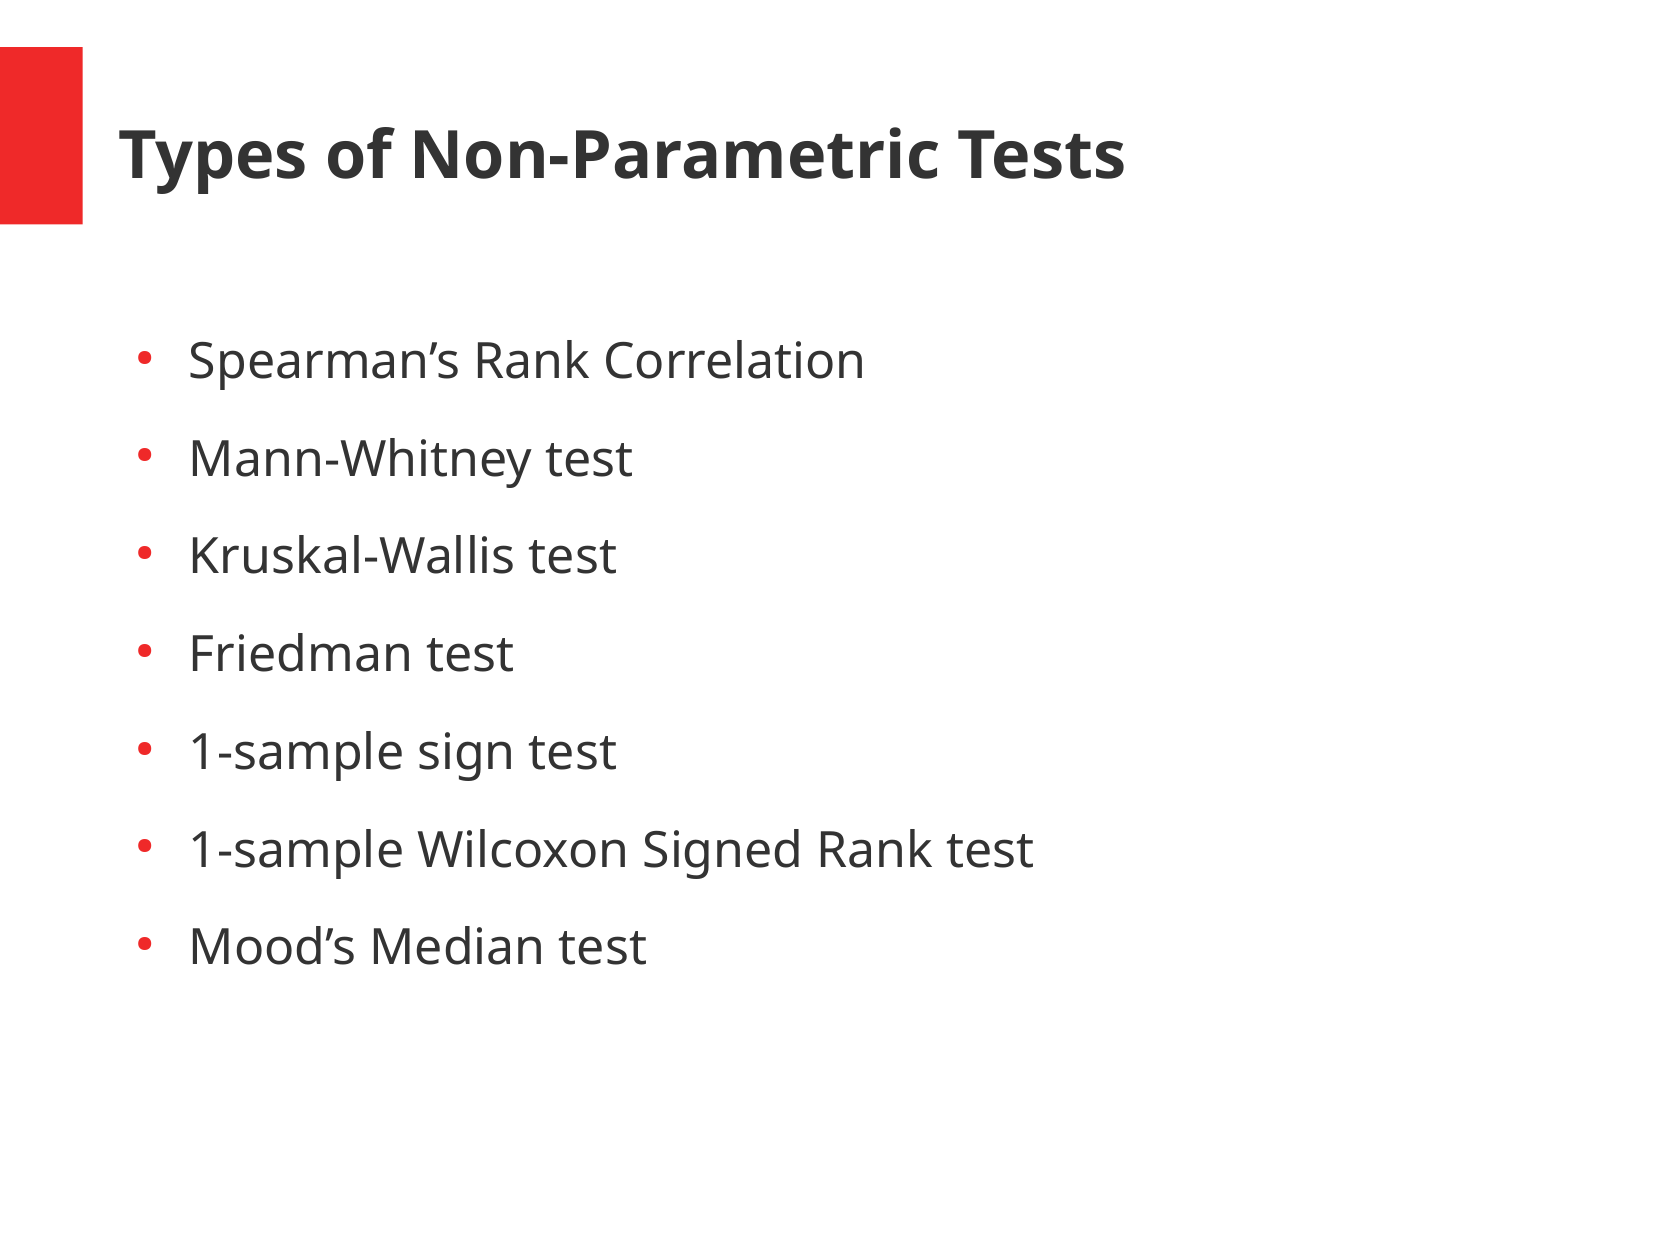

# Types of Non-Parametric Tests
Spearman’s Rank Correlation
Mann-Whitney test
Kruskal-Wallis test
Friedman test
1-sample sign test
1-sample Wilcoxon Signed Rank test
Mood’s Median test